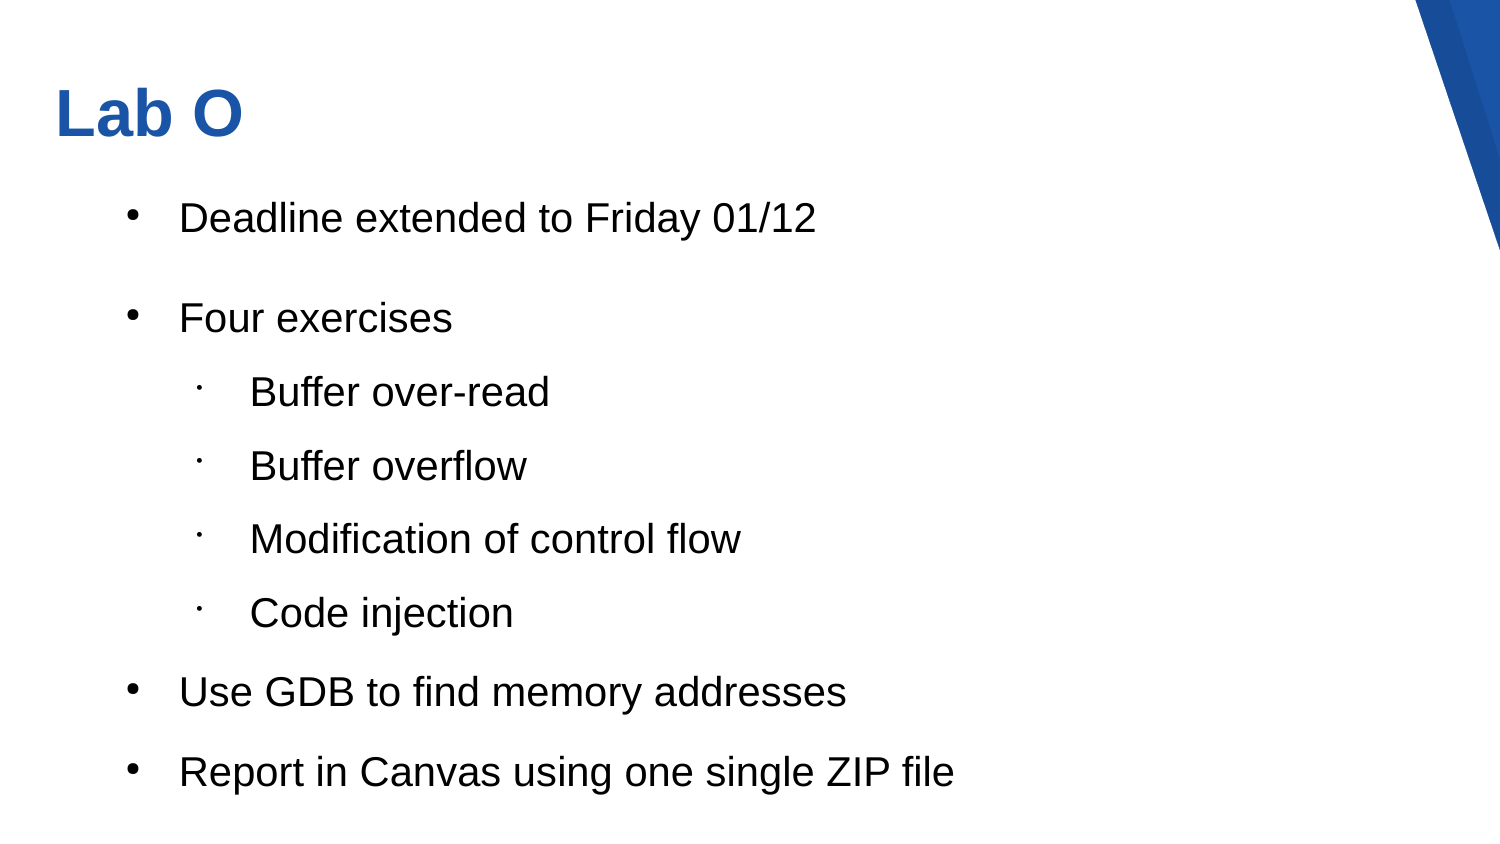

Lab O
# Deadline extended to Friday 01/12
Four exercises
Buffer over-read
Buffer overflow
Modification of control flow
Code injection
Use GDB to find memory addresses
Report in Canvas using one single ZIP file